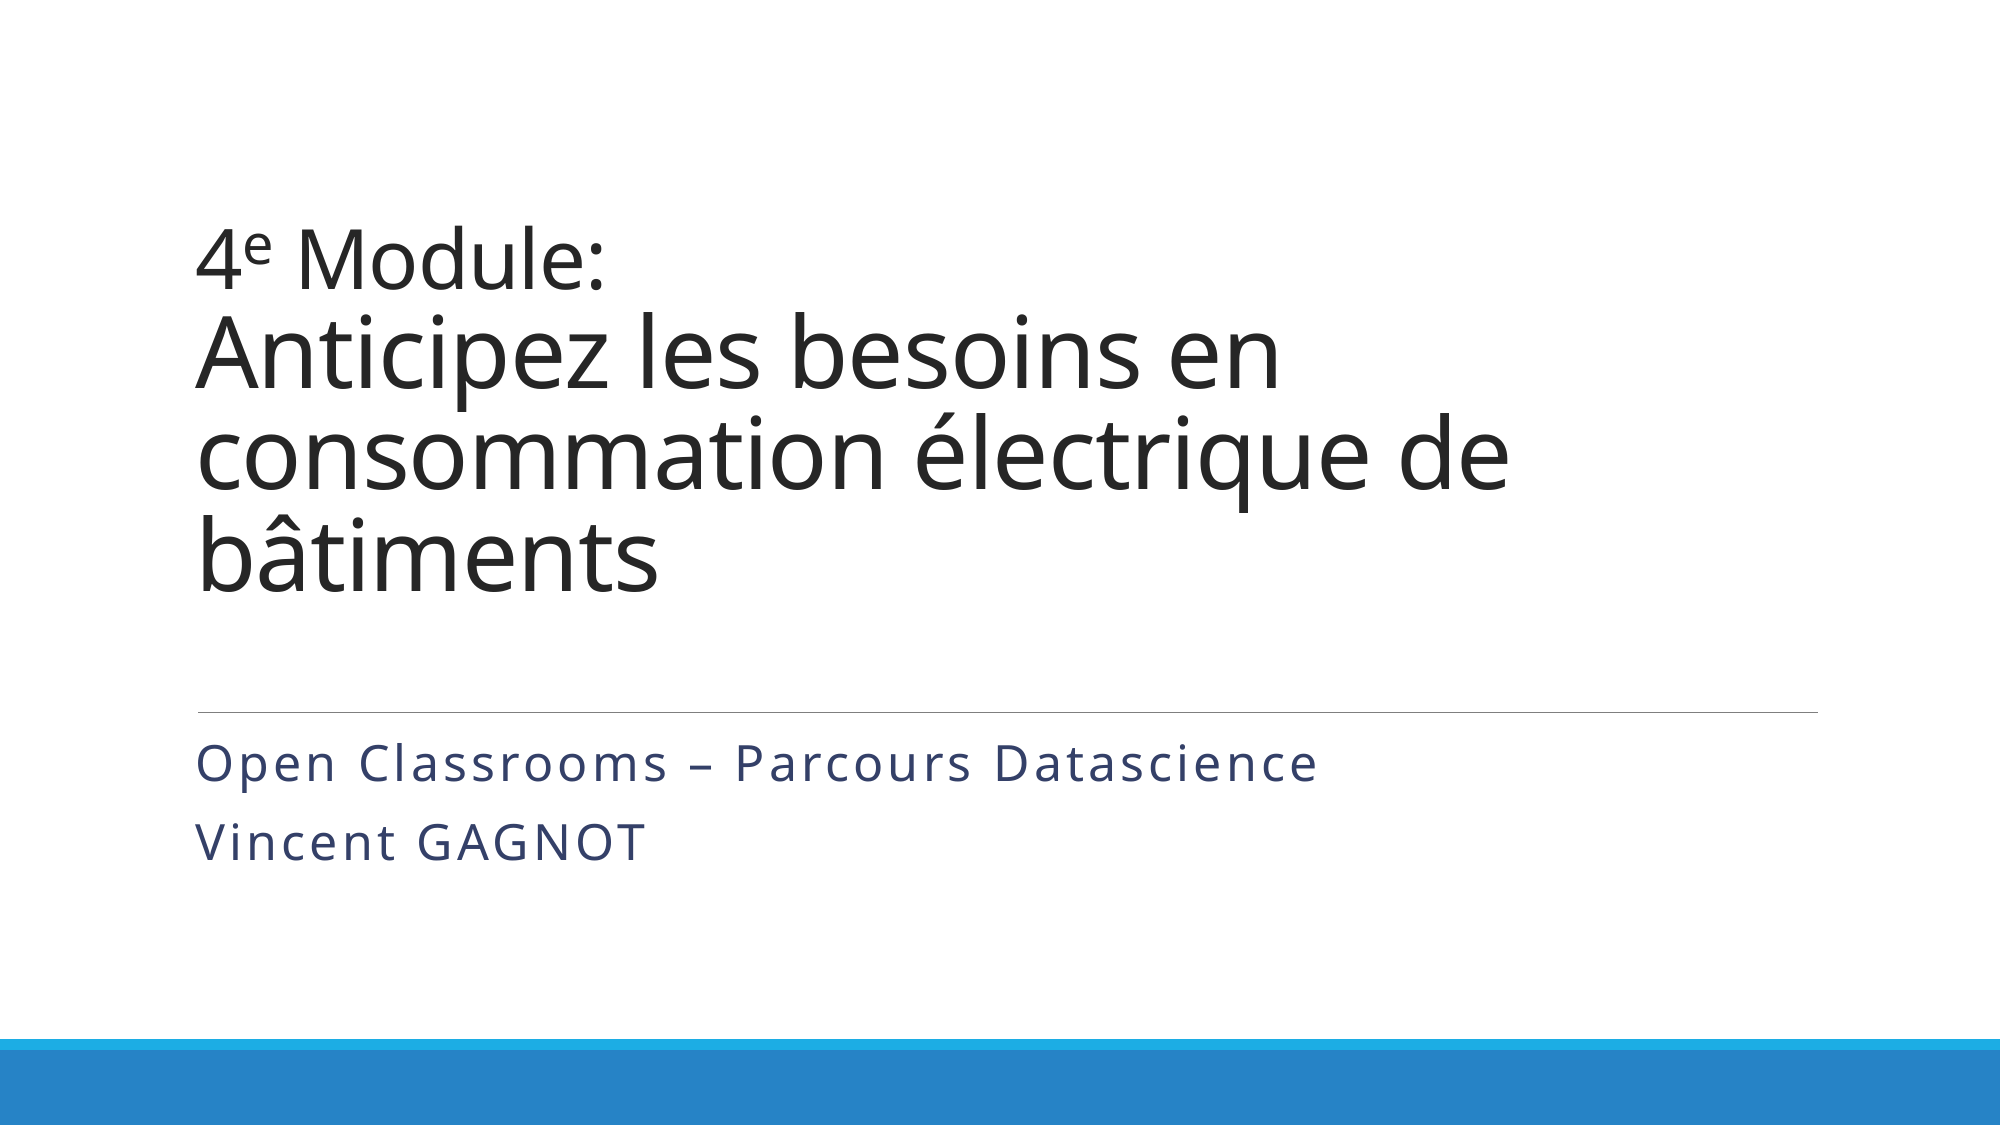

# 4e Module: Anticipez les besoins en consommation électrique de bâtiments
Open Classrooms – Parcours Datascience
Vincent GAGNOT